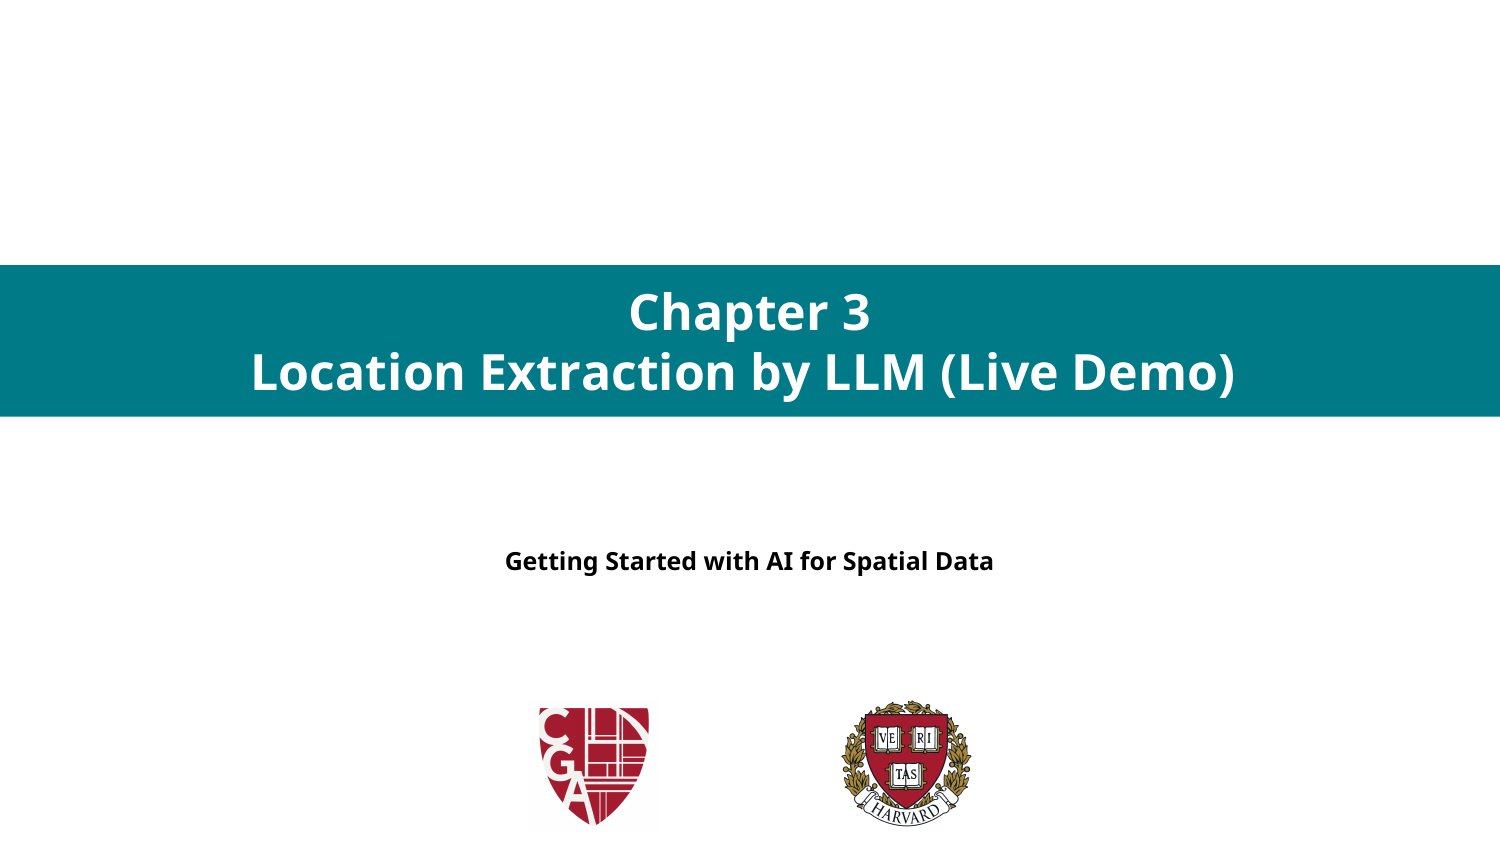

Chapter 3
Location Extraction by LLM (Live Demo)
Getting Started with AI for Spatial Data